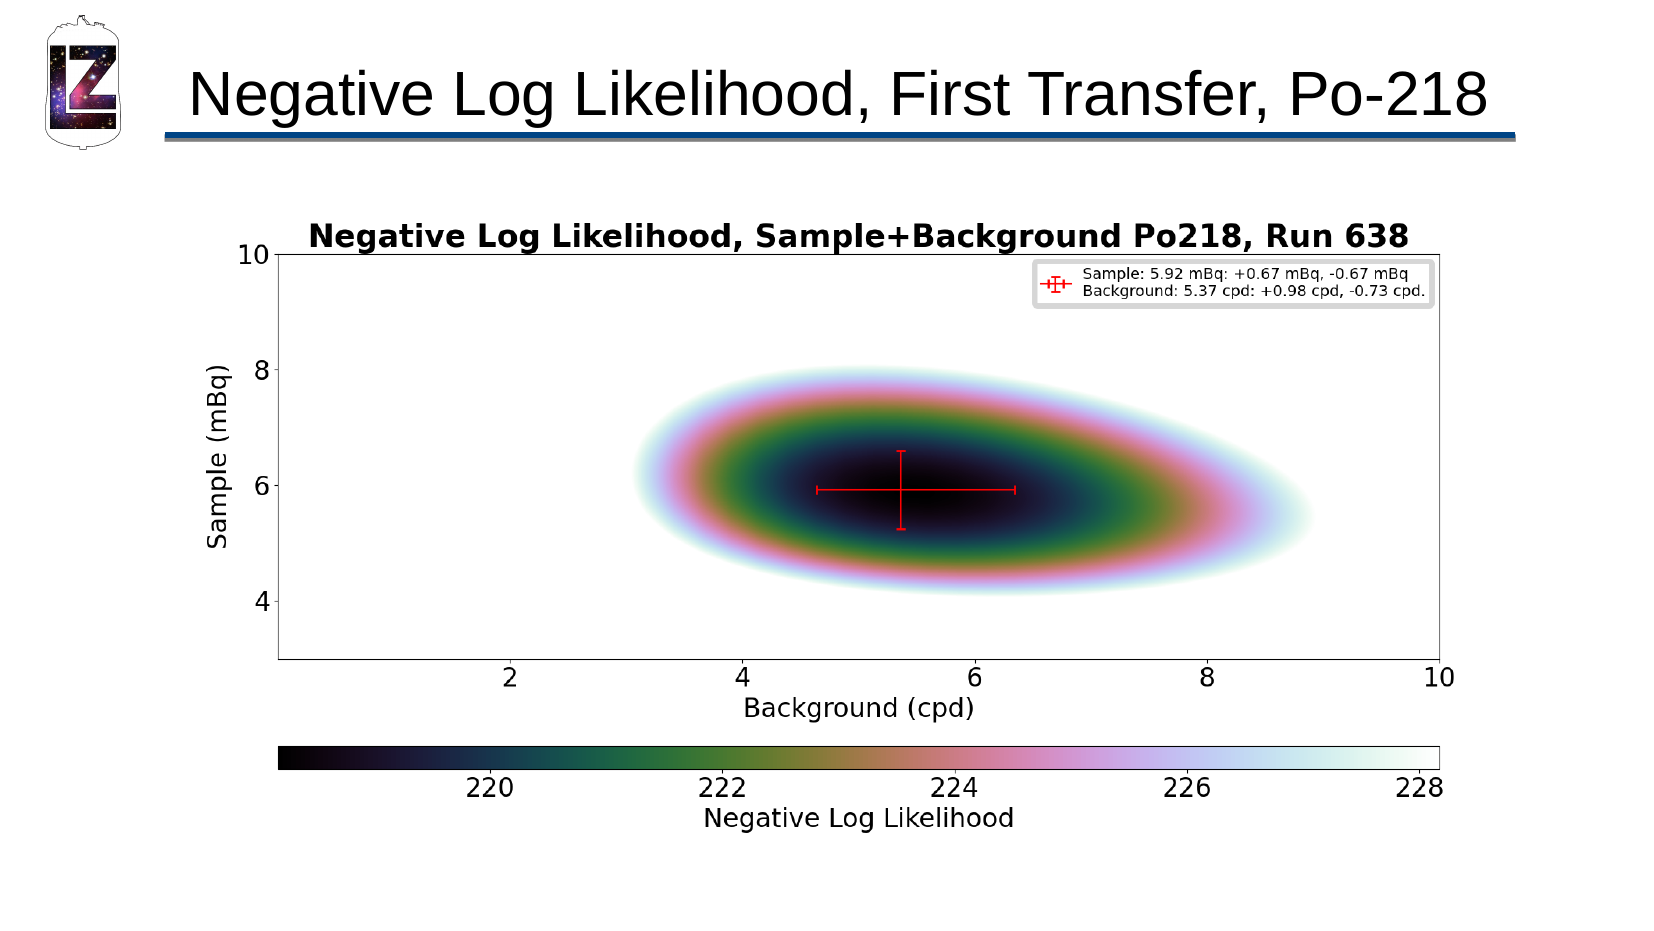

# Negative Log Likelihood, First Transfer, Po-218